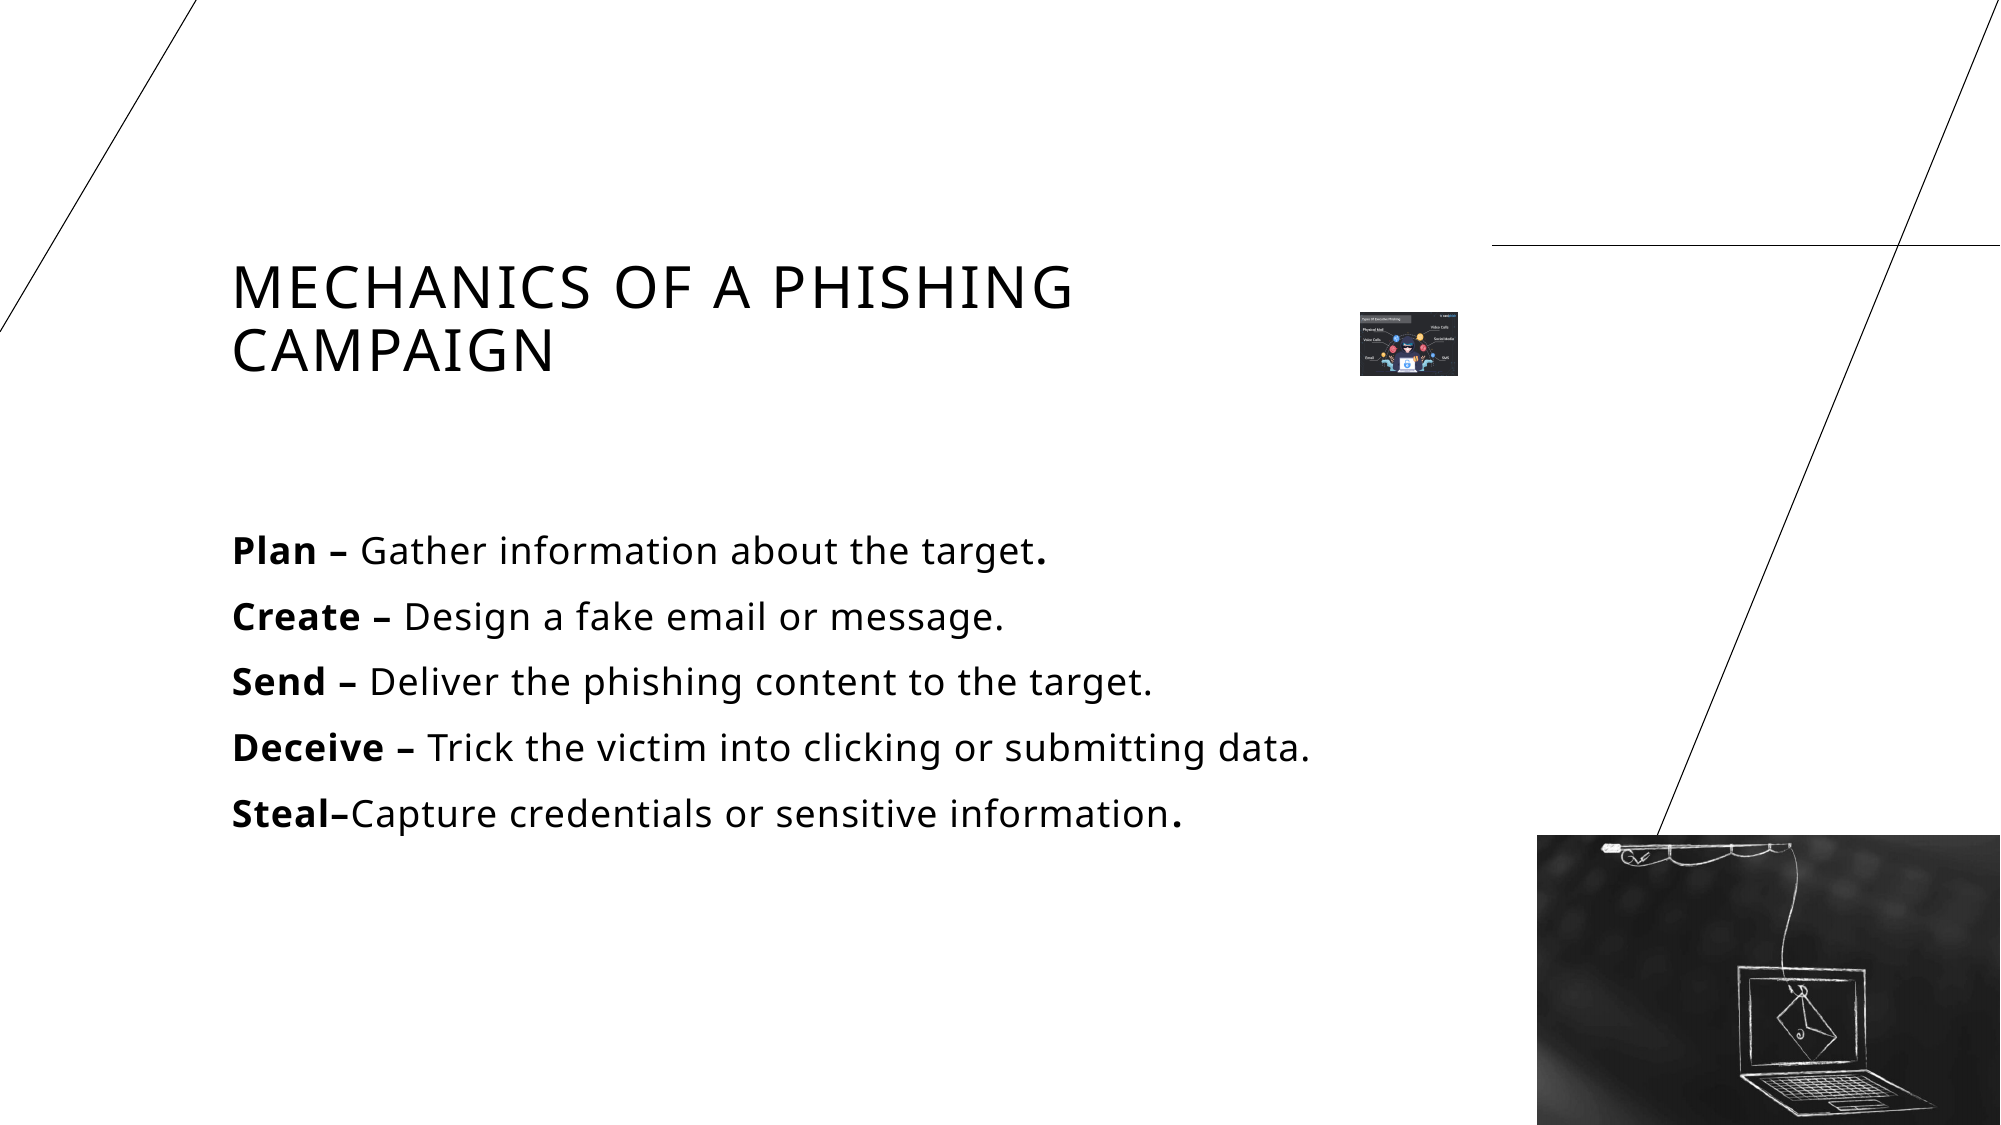

# Mechanics of a Phishing Campaign
Plan – Gather information about the target.
Create – Design a fake email or message.
Send – Deliver the phishing content to the target.
Deceive – Trick the victim into clicking or submitting data.
Steal–Capture credentials or sensitive information.